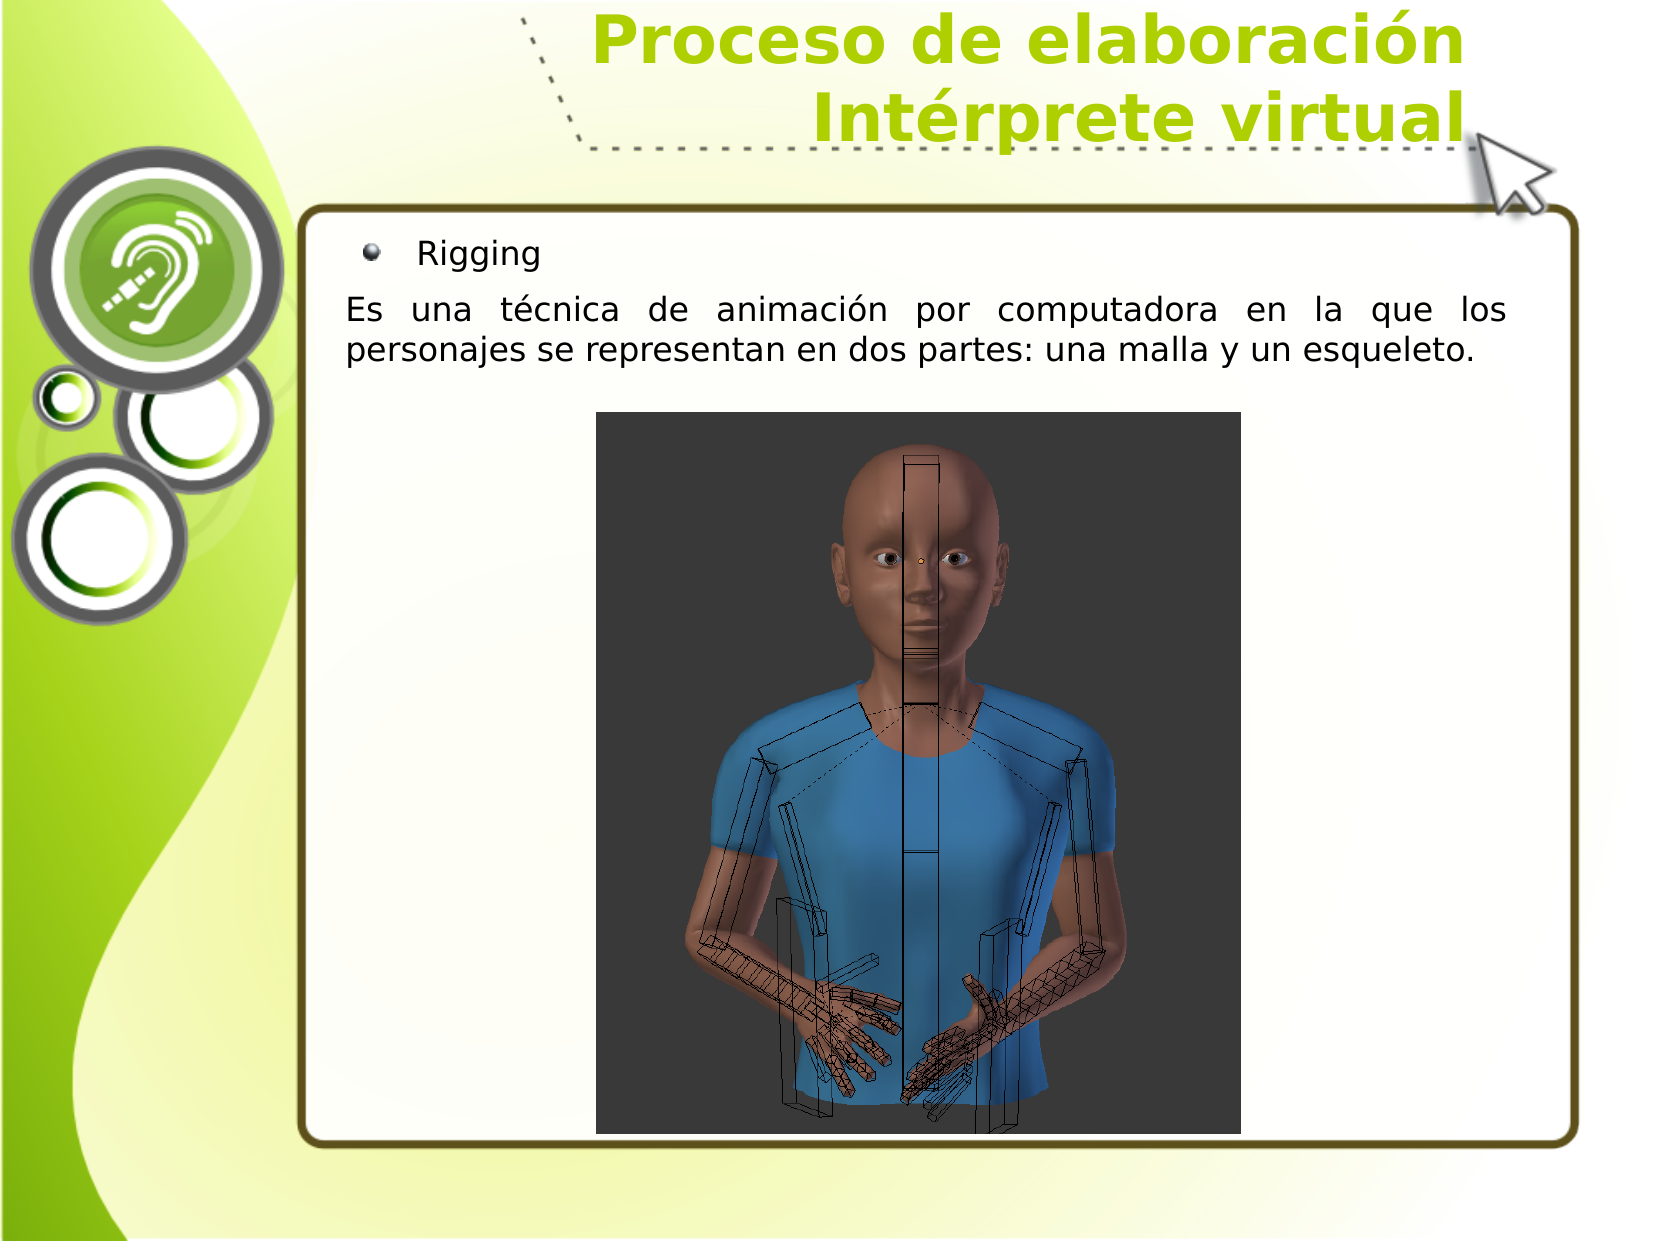

Proceso de elaboración
Intérprete virtual
Rigging
Es una técnica de animación por computadora en la que los personajes se representan en dos partes: una malla y un esqueleto.